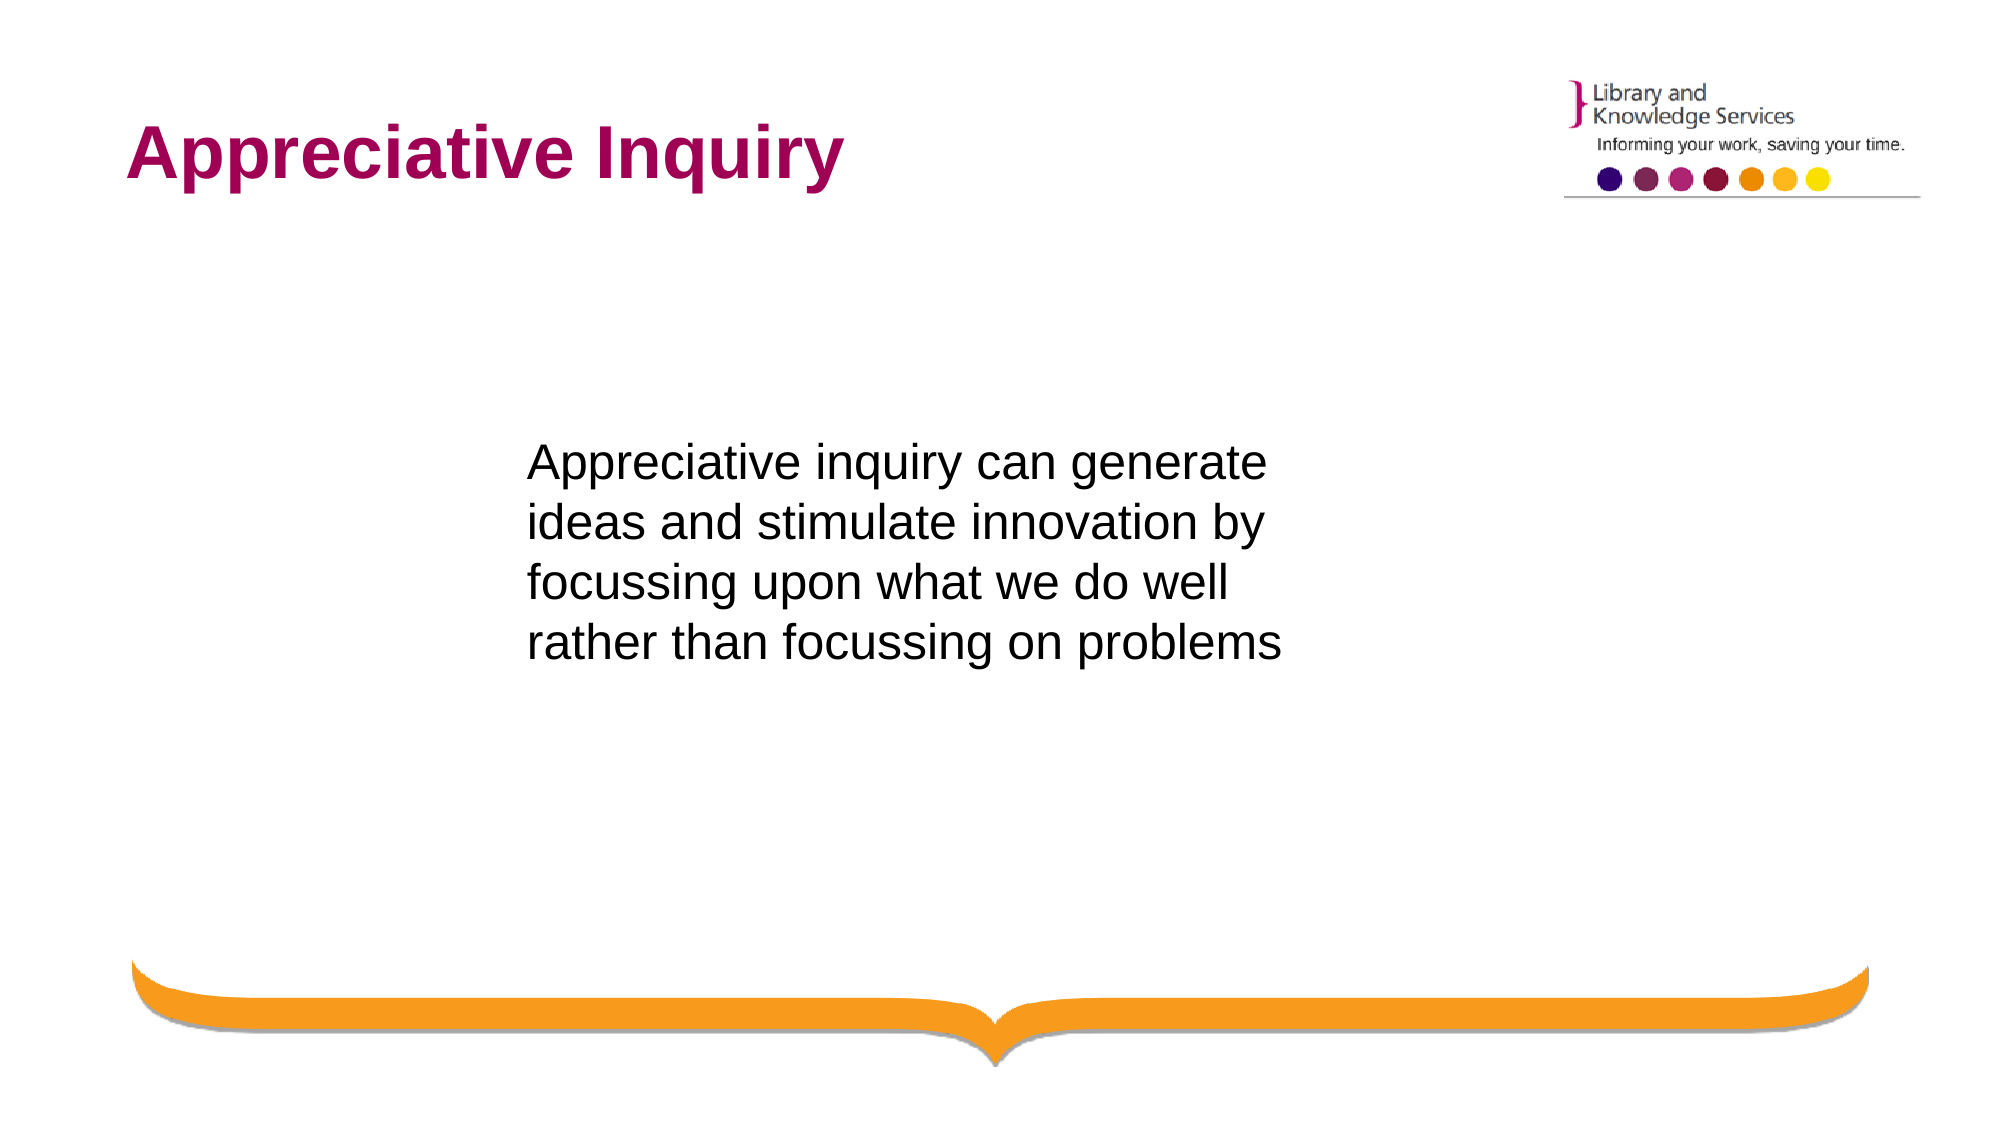

# Appreciative Inquiry
Appreciative inquiry can generate ideas and stimulate innovation by focussing upon what we do well rather than focussing on problems